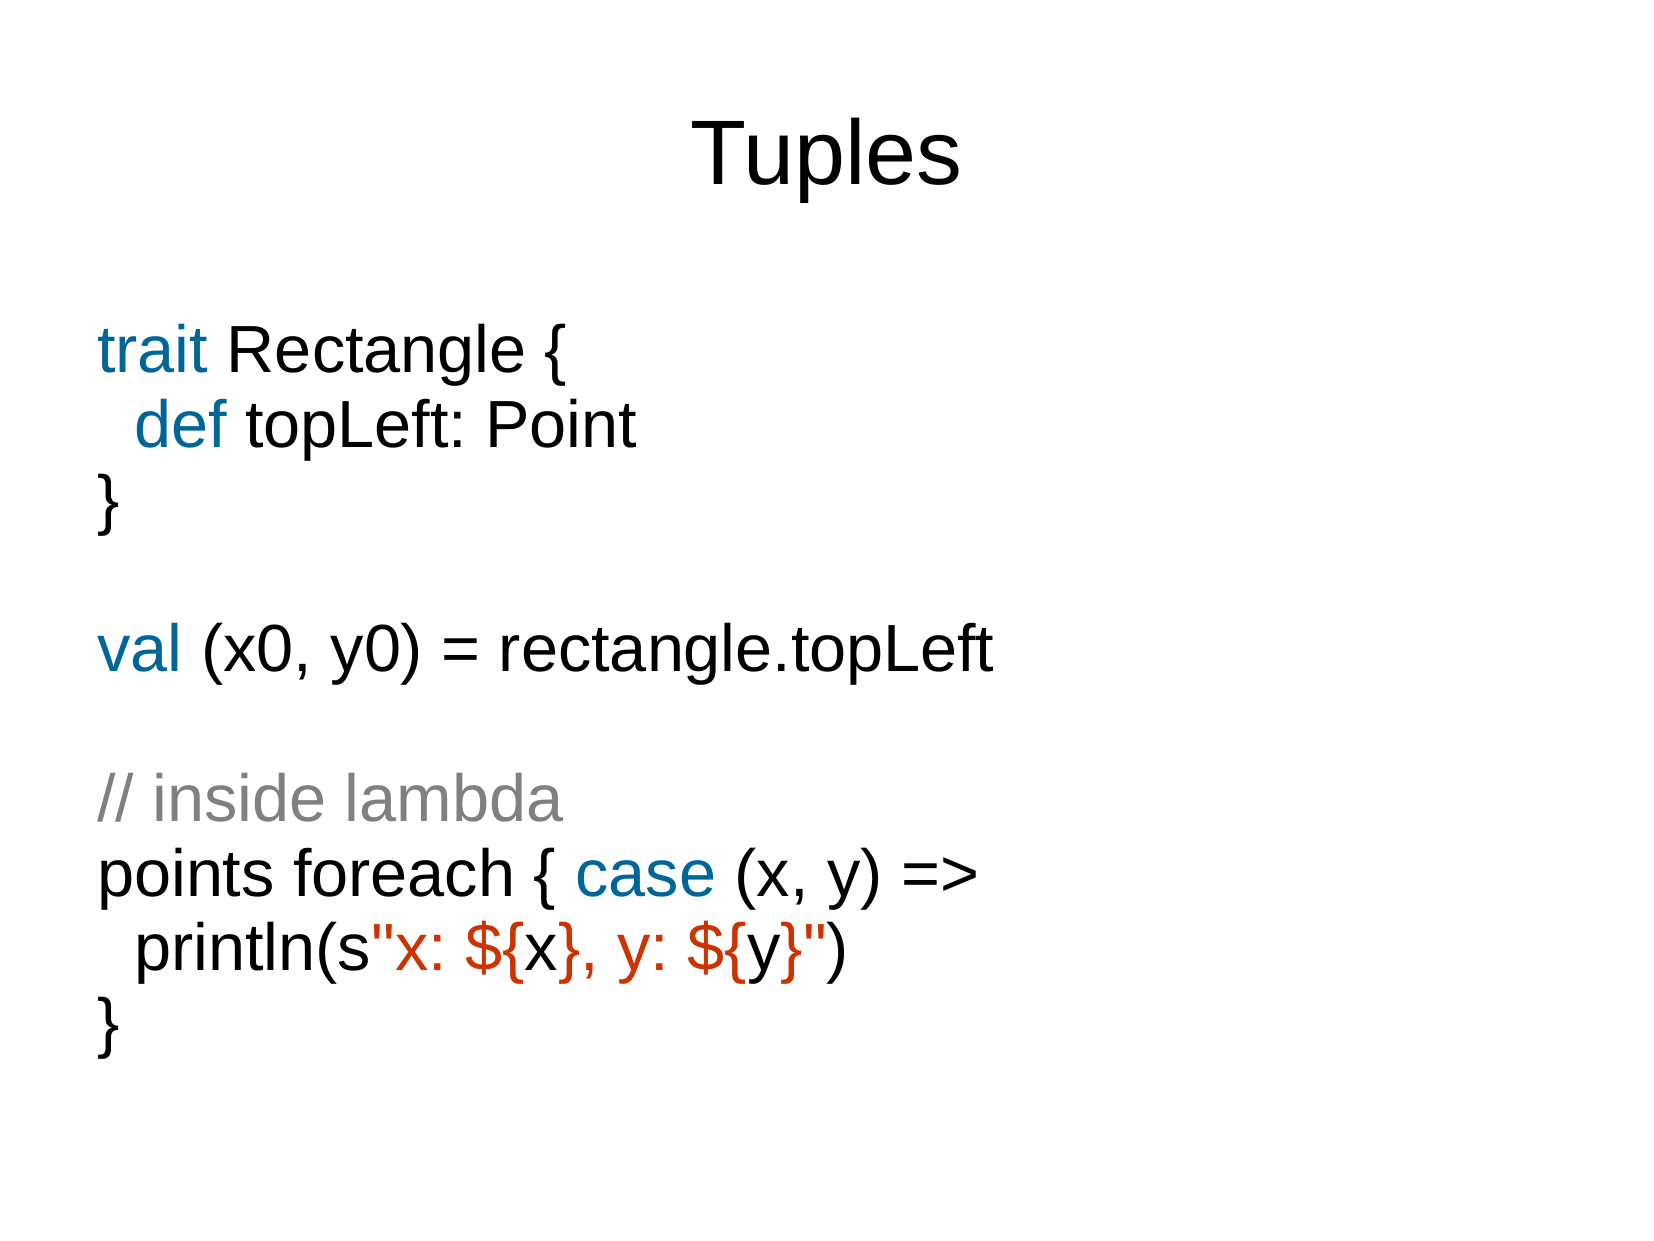

# Tuples
trait Rectangle {
 def topLeft: Point
}
val (x0, y0) = rectangle.topLeft
// inside lambda
points foreach { case (x, y) =>
 println(s"x: ${x}, y: ${y}")
}